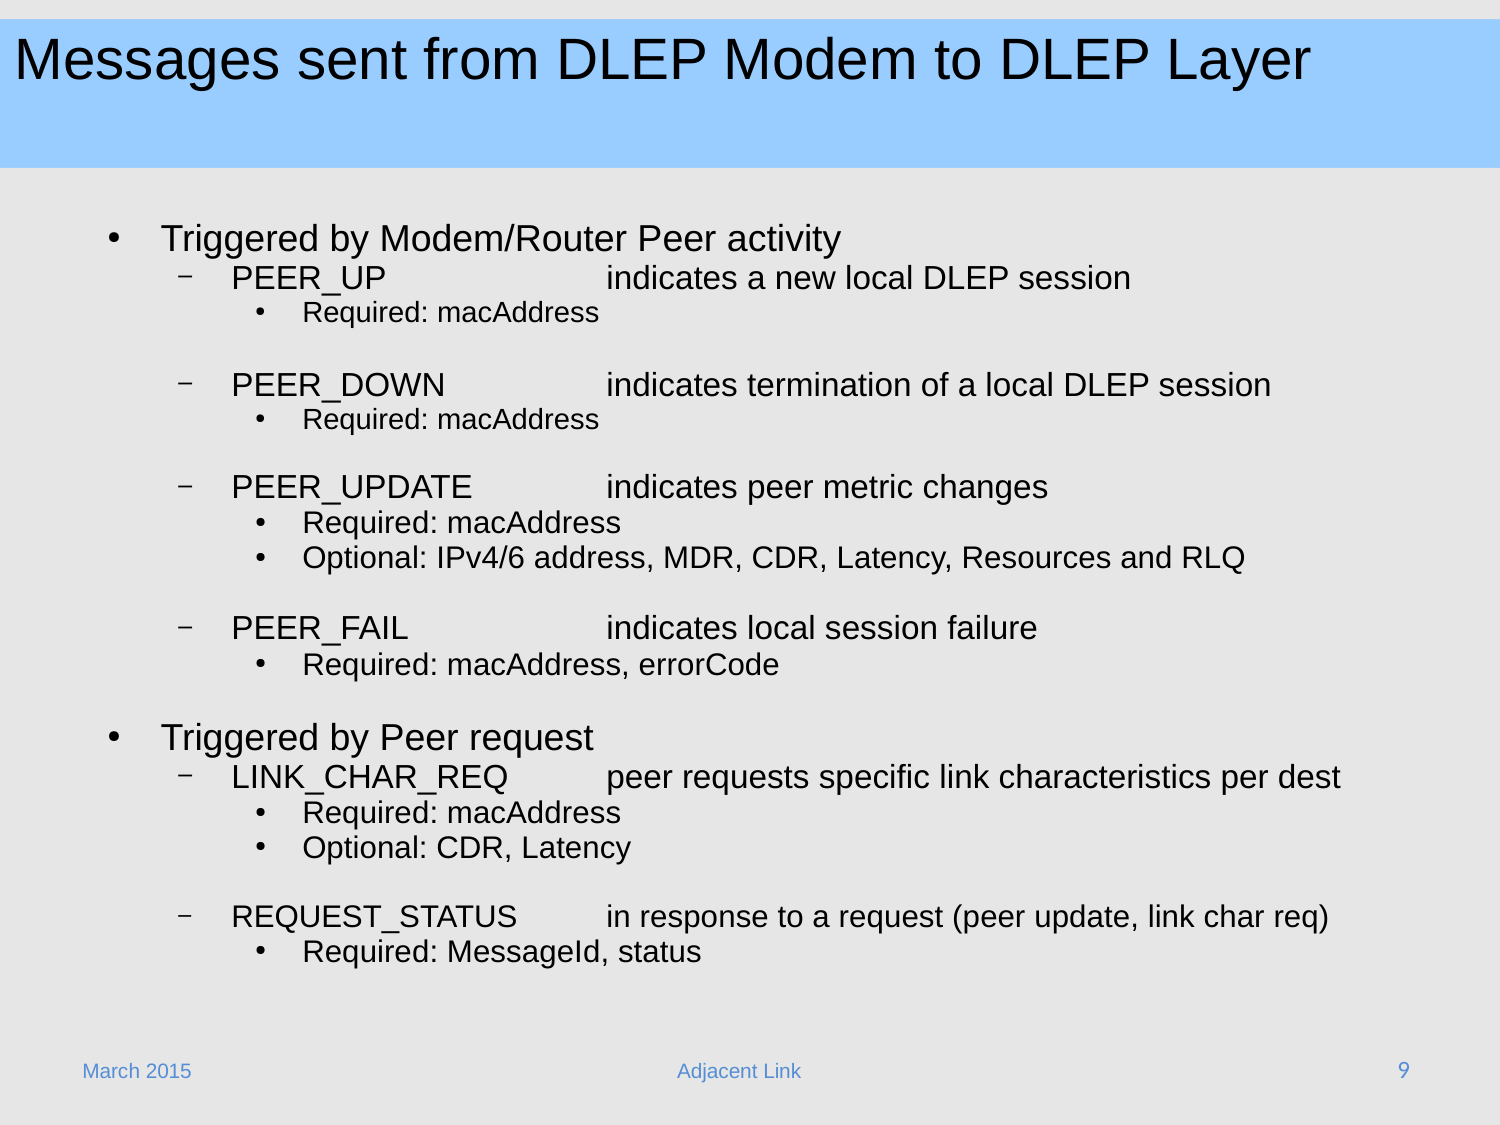

Messages sent from DLEP Modem to DLEP Layer
Triggered by Modem/Router Peer activity
PEER_UP			indicates a new local DLEP session
Required: macAddress
PEER_DOWN			indicates termination of a local DLEP session
Required: macAddress
PEER_UPDATE		indicates peer metric changes
Required: macAddress
Optional: IPv4/6 address, MDR, CDR, Latency, Resources and RLQ
PEER_FAIL			indicates local session failure
Required: macAddress, errorCode
Triggered by Peer request
LINK_CHAR_REQ		peer requests specific link characteristics per dest
Required: macAddress
Optional: CDR, Latency
REQUEST_STATUS		in response to a request (peer update, link char req)
Required: MessageId, status